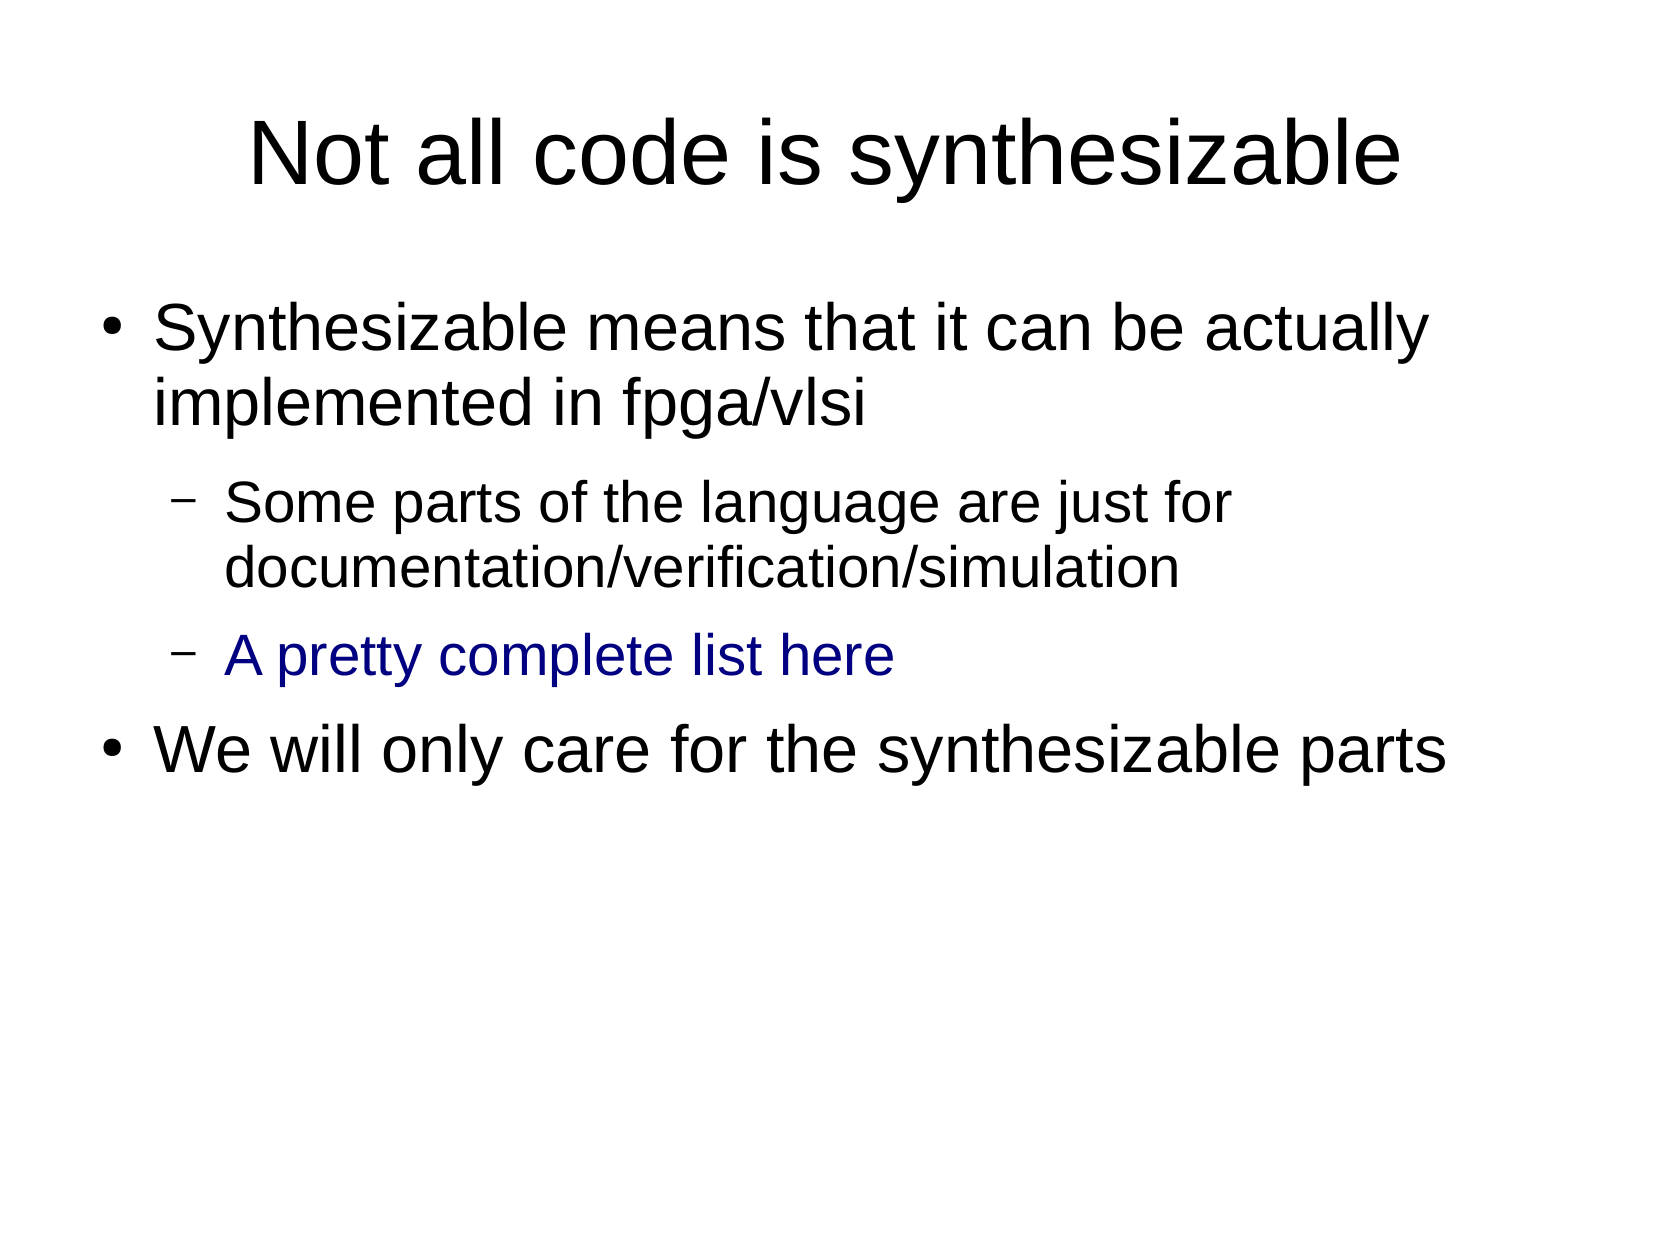

# Not all code is synthesizable
Synthesizable means that it can be actually implemented in fpga/vlsi
Some parts of the language are just for documentation/verification/simulation
A pretty complete list here
We will only care for the synthesizable parts